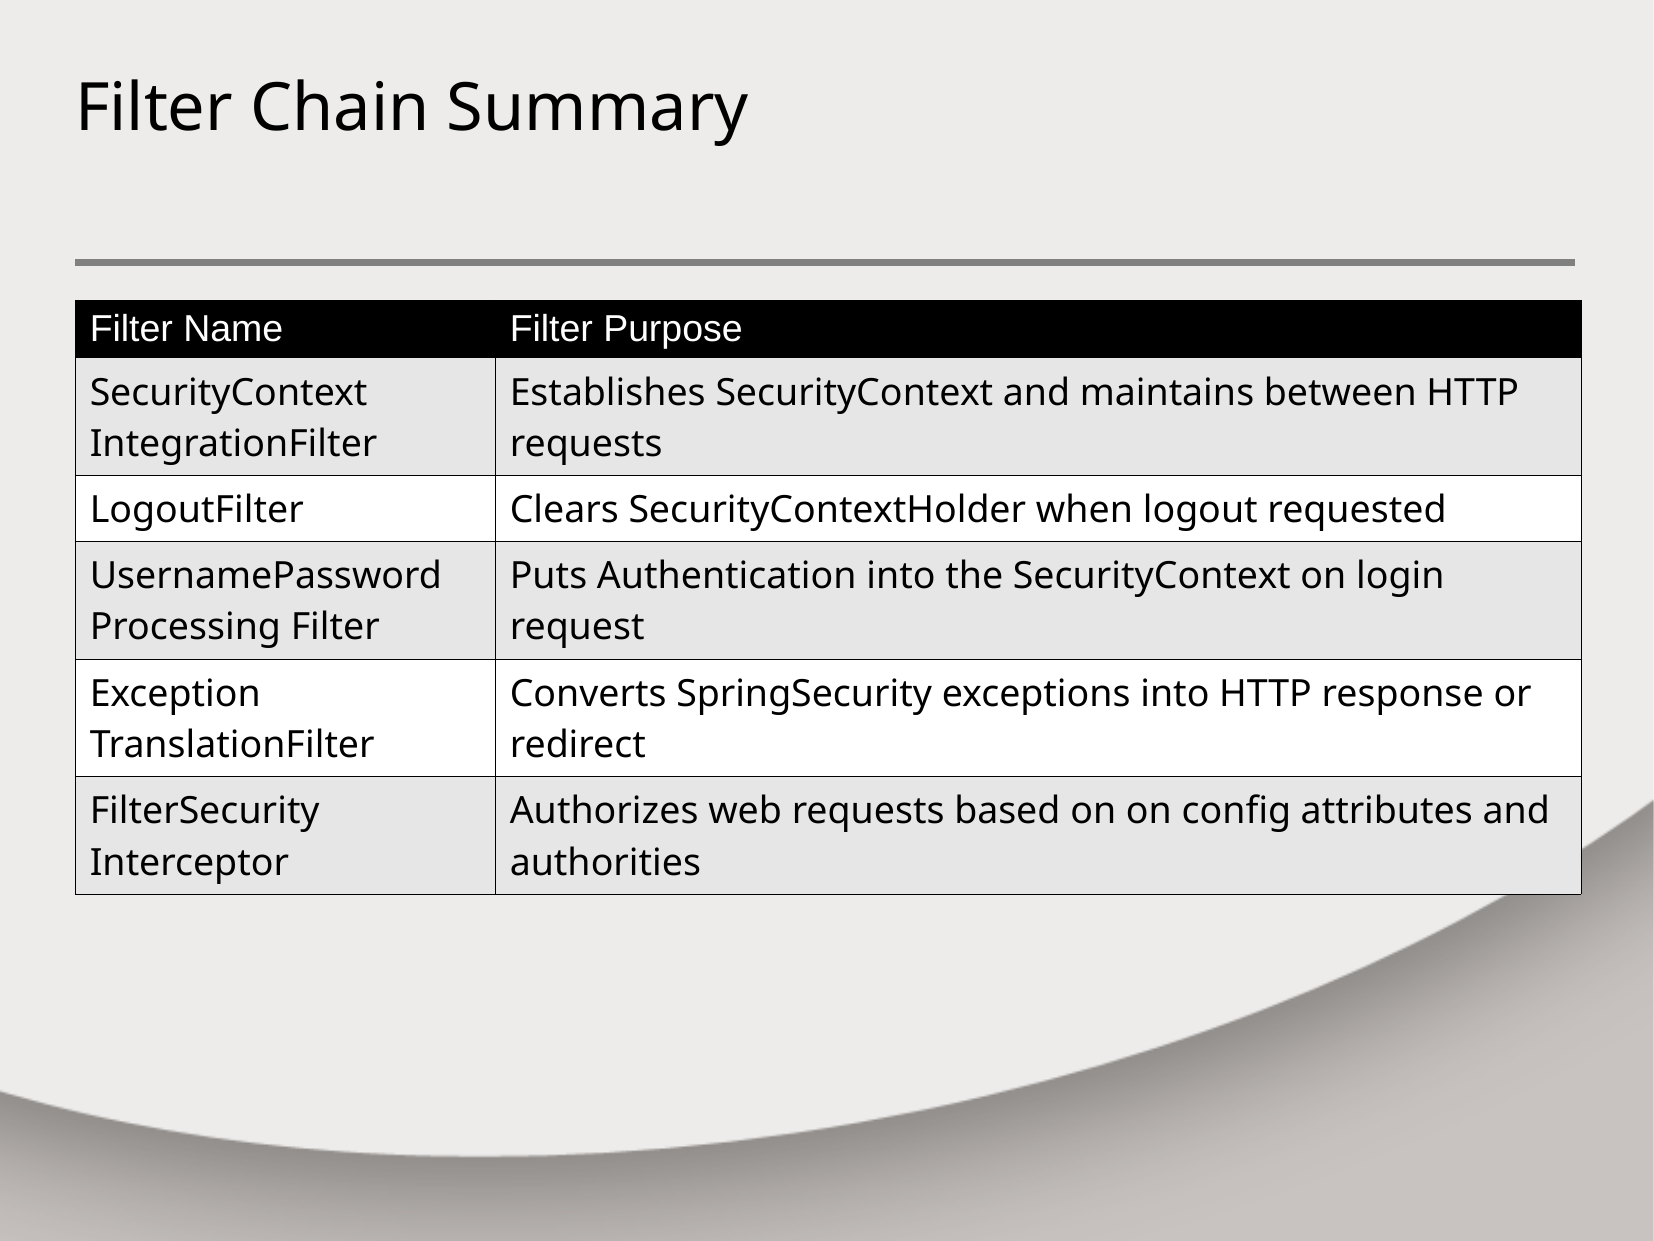

# Filter Chain Summary
| Filter Name | Filter Purpose |
| --- | --- |
| SecurityContext IntegrationFilter | Establishes SecurityContext and maintains between HTTP requests |
| LogoutFilter | Clears SecurityContextHolder when logout requested |
| UsernamePassword Processing Filter | Puts Authentication into the SecurityContext on login request |
| Exception TranslationFilter | Converts SpringSecurity exceptions into HTTP response or redirect |
| FilterSecurity Interceptor | Authorizes web requests based on on config attributes and authorities |